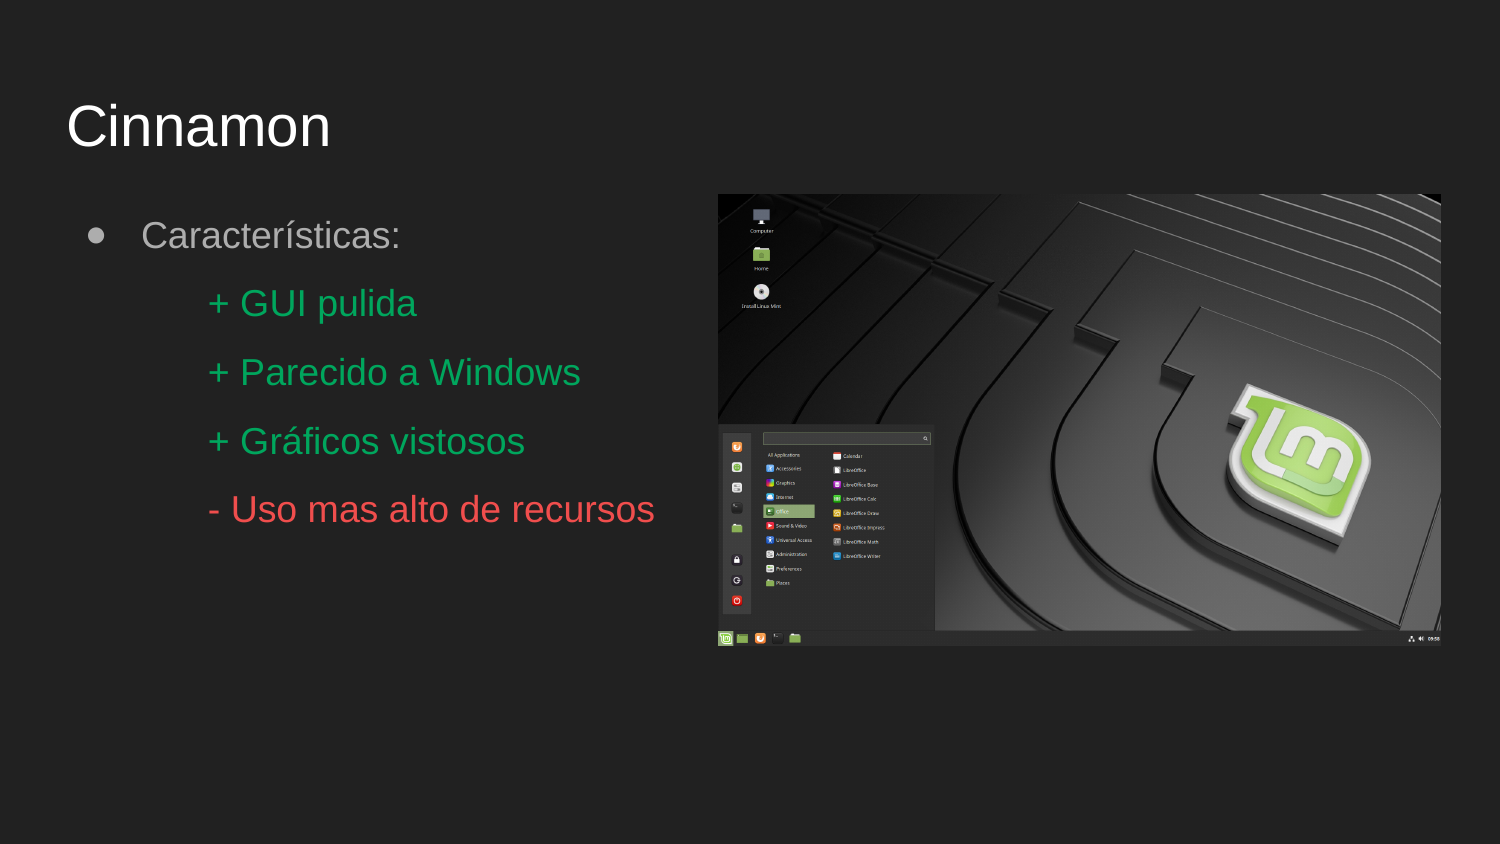

# Cinnamon
Características:
+ GUI pulida
+ Parecido a Windows
+ Gráficos vistosos
- Uso mas alto de recursos